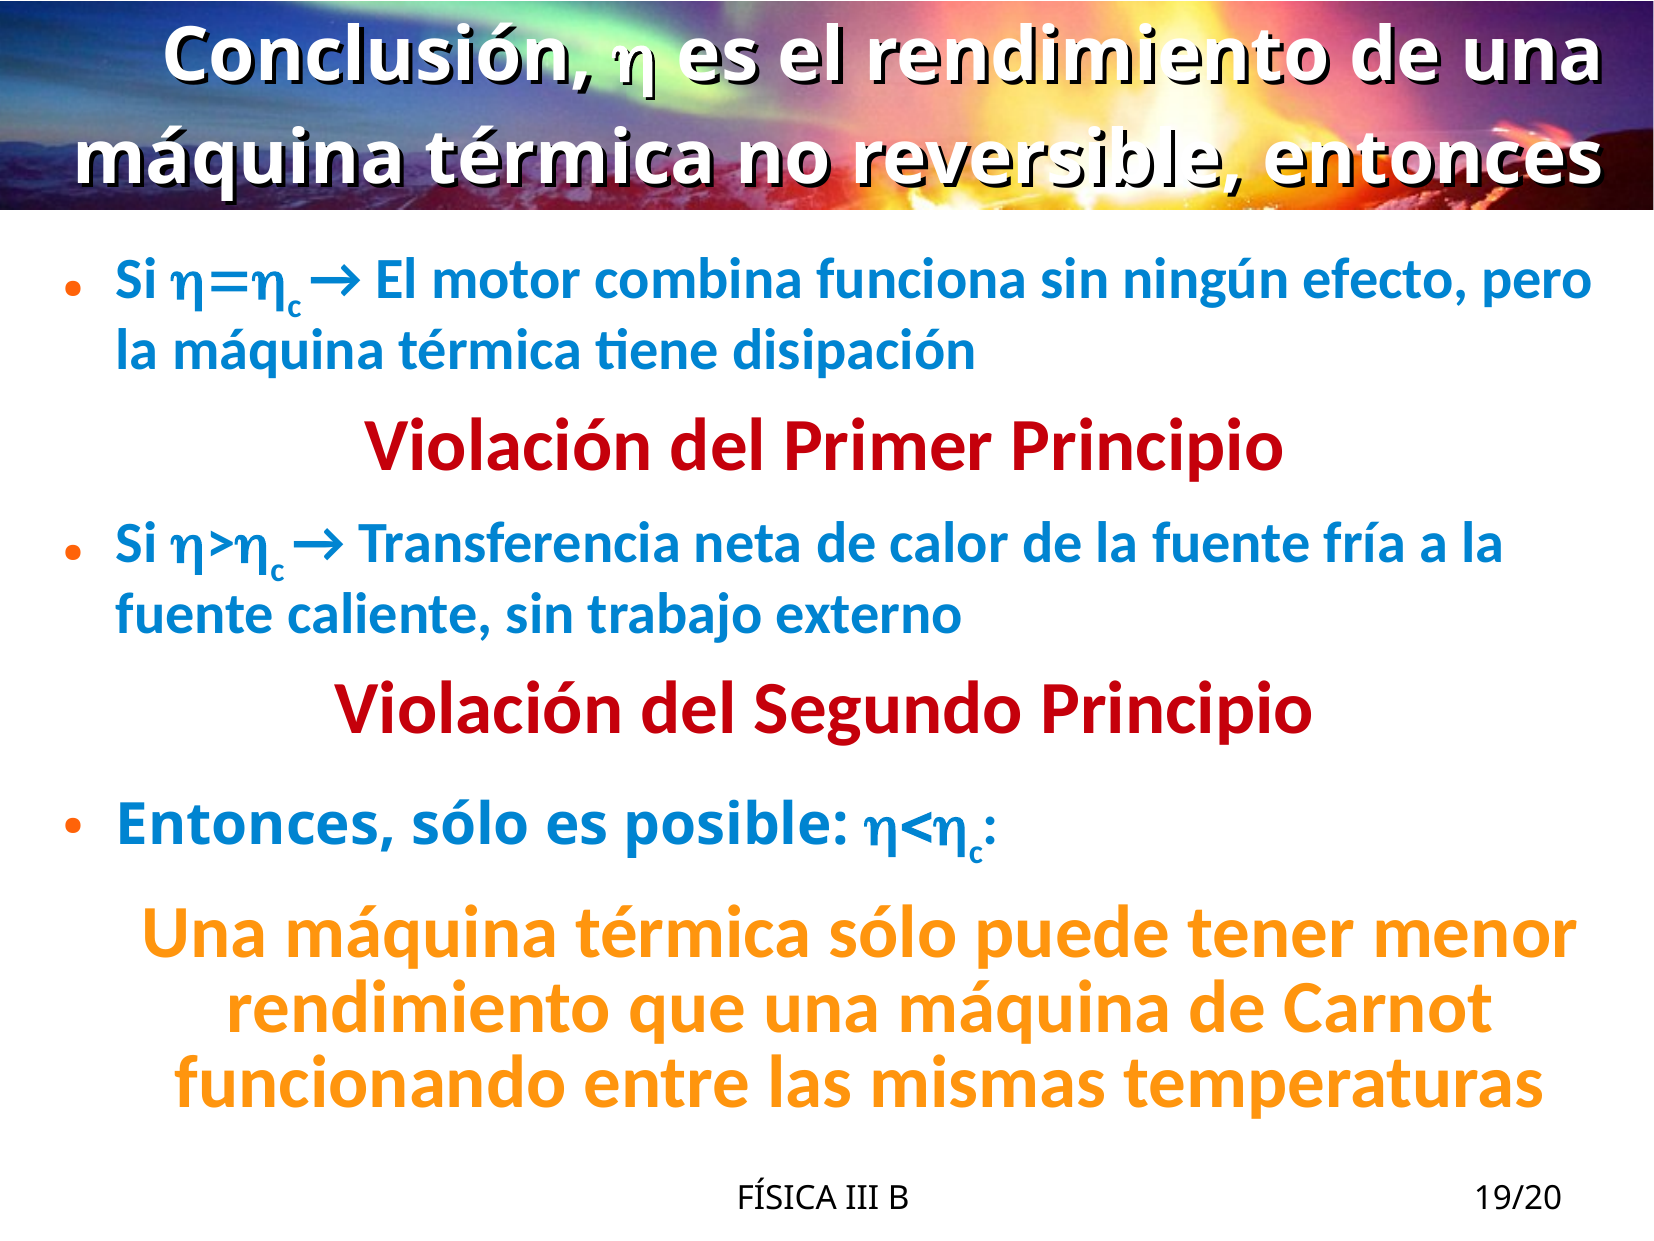

# Conclusión, h es el rendimiento de una máquina térmica no reversible, entonces
Si h=hc → El motor combina funciona sin ningún efecto, pero la máquina térmica tiene disipación
Violación del Primer Principio
Si h>hc → Transferencia neta de calor de la fuente fría a la fuente caliente, sin trabajo externo
Violación del Segundo Principio
Entonces, sólo es posible: h<hc:
Una máquina térmica sólo puede tener menor rendimiento que una máquina de Carnot funcionando entre las mismas temperaturas
FÍSICA III B
19